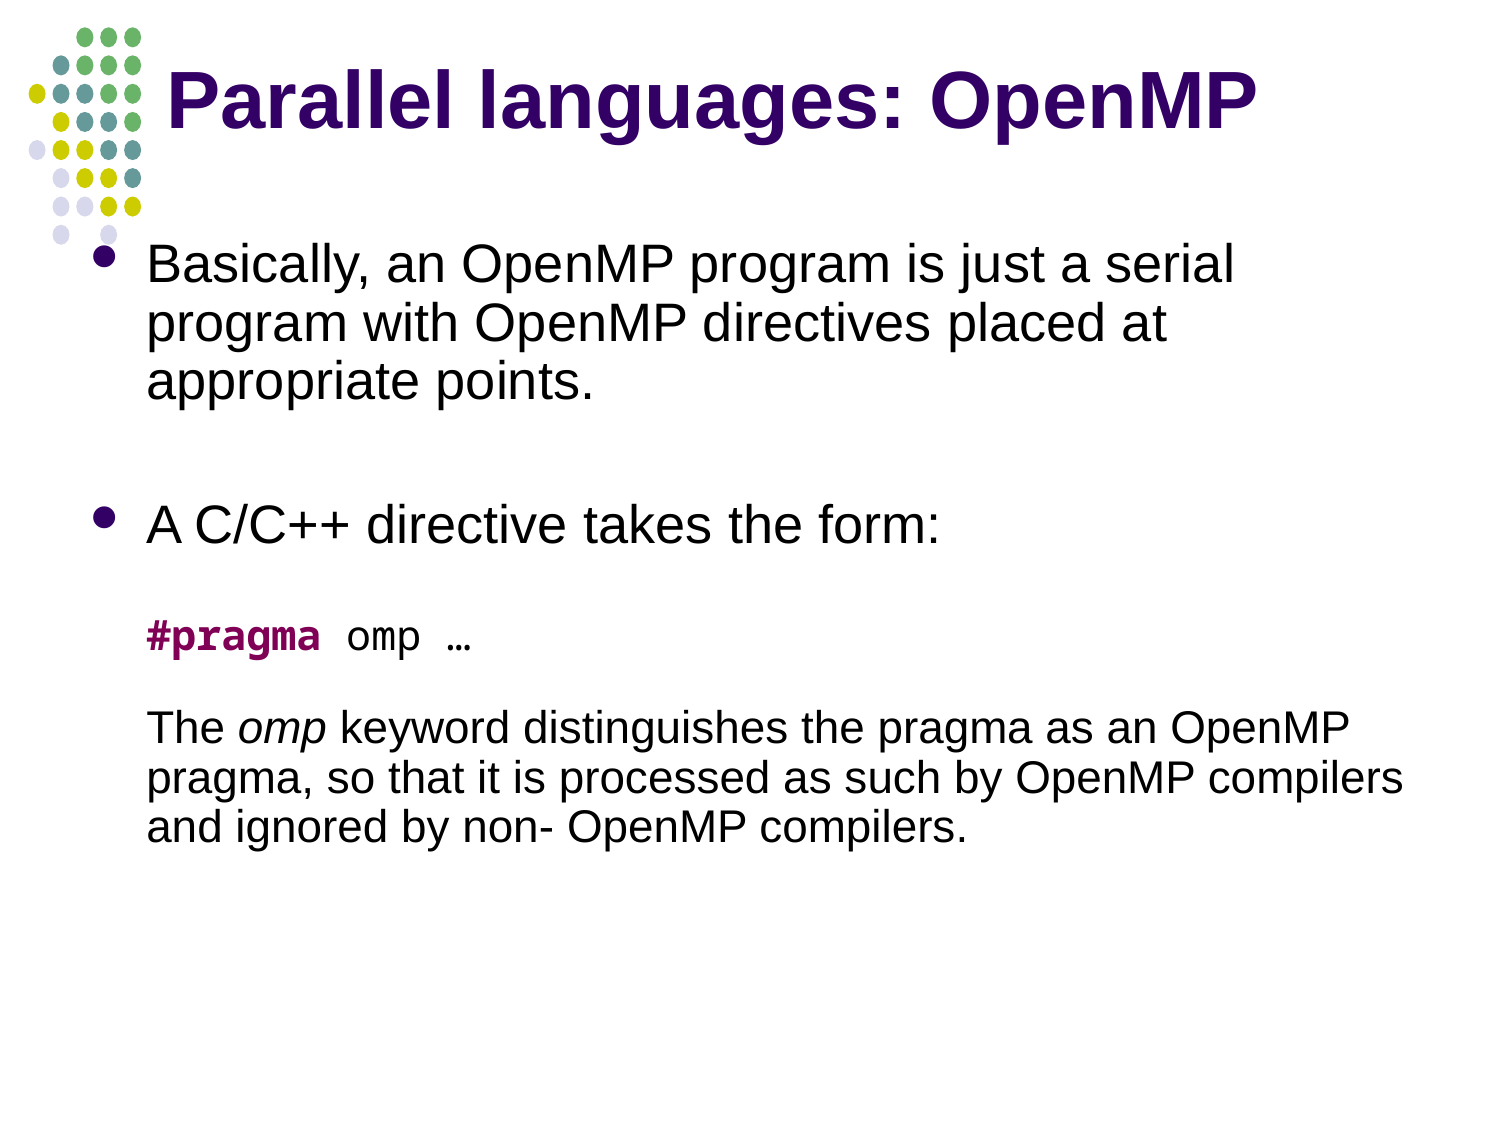

# Parallel languages: OpenMP
Basically, an OpenMP program is just a serial program with OpenMP directives placed at appropriate points.
A C/C++ directive takes the form:
#pragma omp …
The omp keyword distinguishes the pragma as an OpenMP pragma, so that it is processed as such by OpenMP compilers and ignored by non- OpenMP compilers.